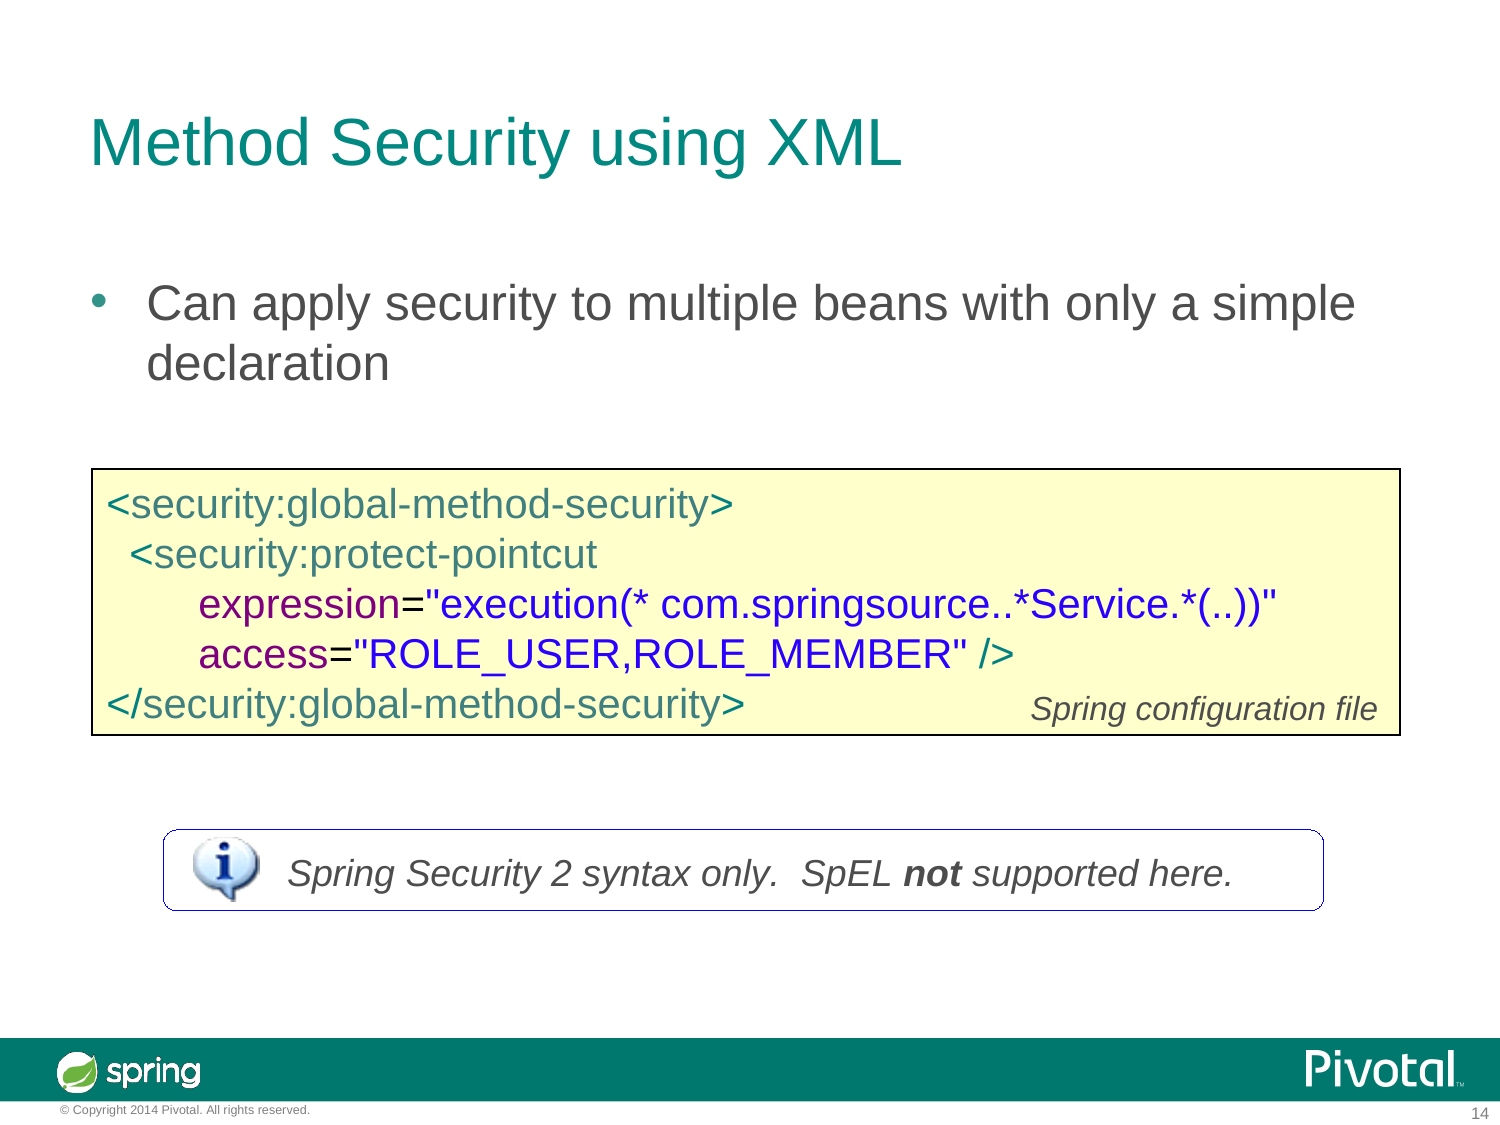

# Method Security using XML
Can apply security to multiple beans with only a simple declaration
<security:global-method-security>
 <security:protect-pointcut
 expression="execution(* com.springsource..*Service.*(..))"
 access="ROLE_USER,ROLE_MEMBER" />
</security:global-method-security>
Spring configuration file
Spring Security 2 syntax only. SpEL not supported here.